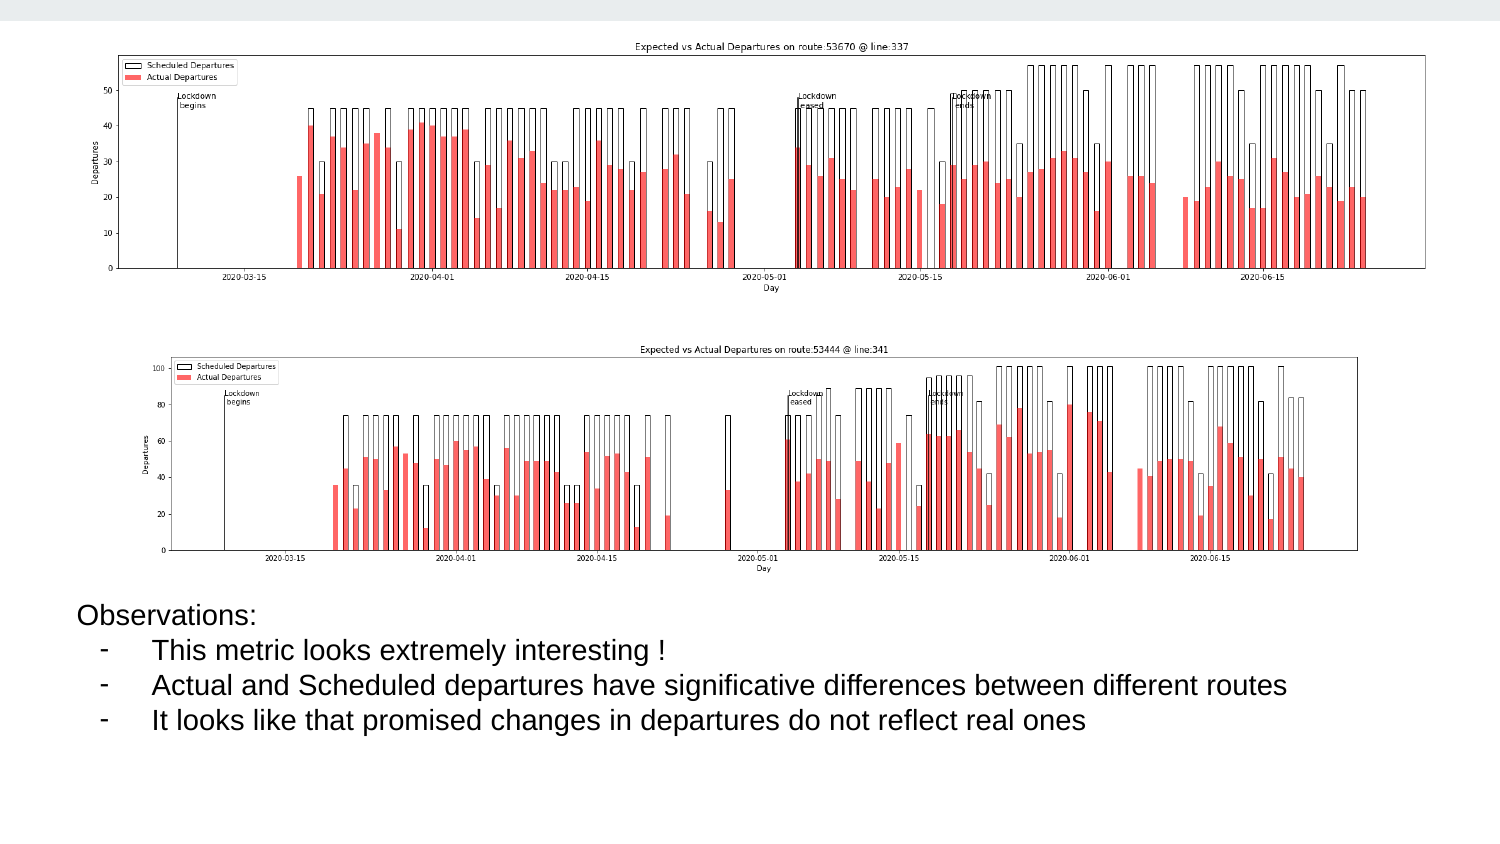

Observations:
This metric looks extremely interesting !
Actual and Scheduled departures have significative differences between different routes
It looks like that promised changes in departures do not reflect real ones